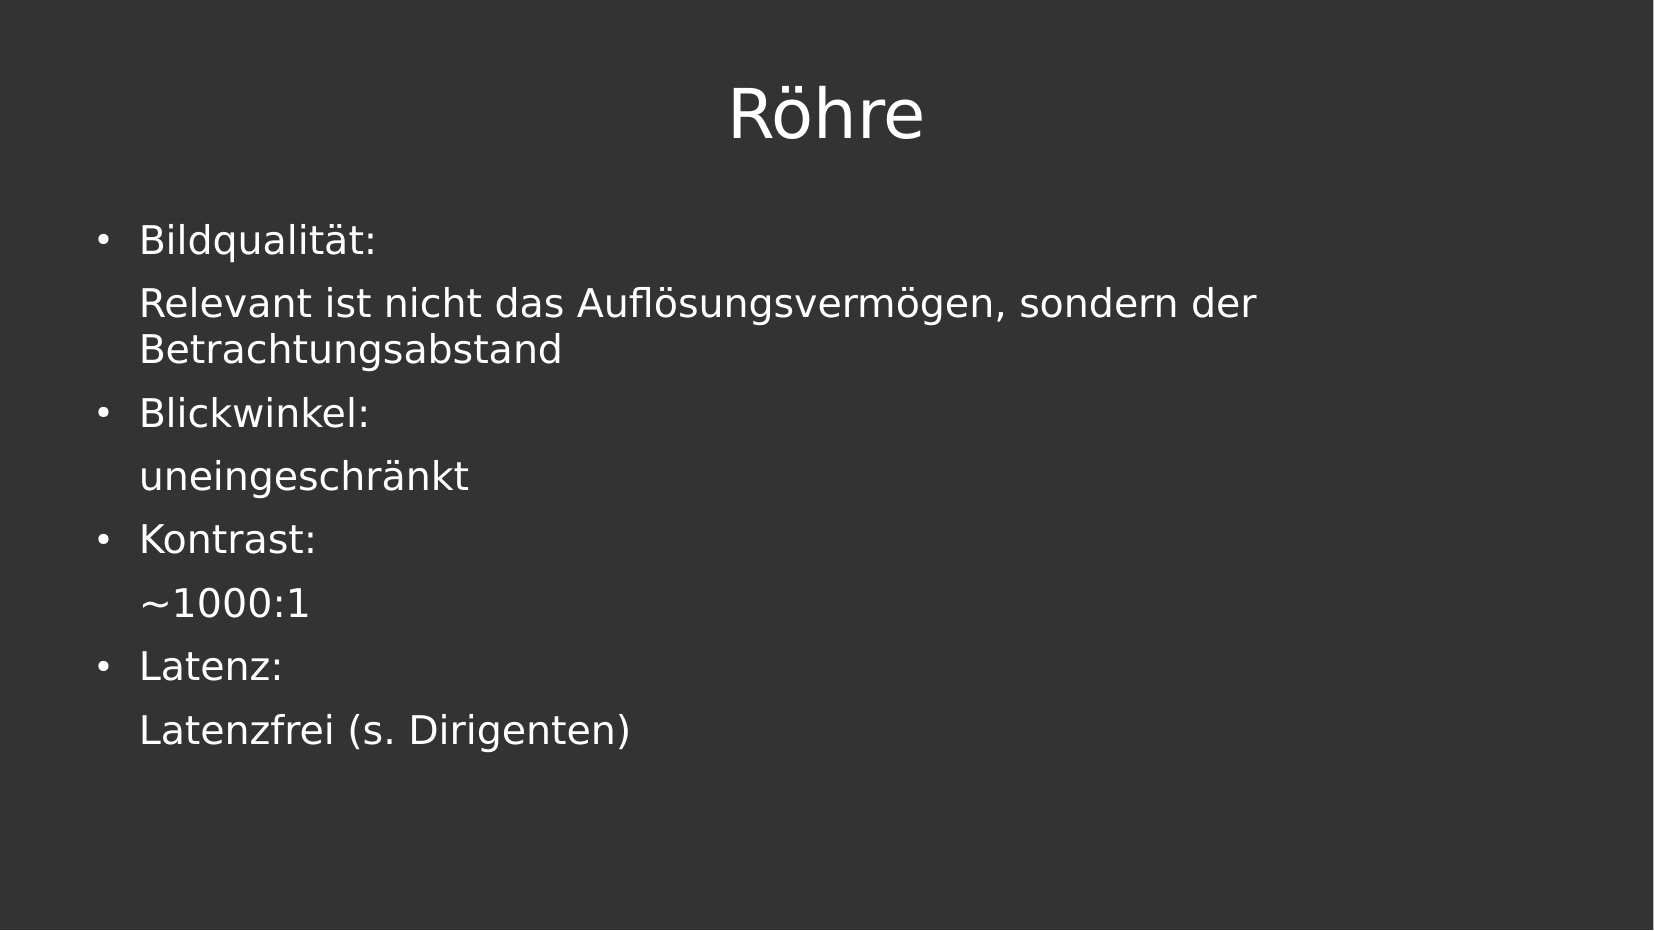

# Röhre
Bildqualität:
Relevant ist nicht das Auflösungsvermögen, sondern der Betrachtungsabstand
Blickwinkel:
uneingeschränkt
Kontrast:
~1000:1
Latenz:
Latenzfrei (s. Dirigenten)